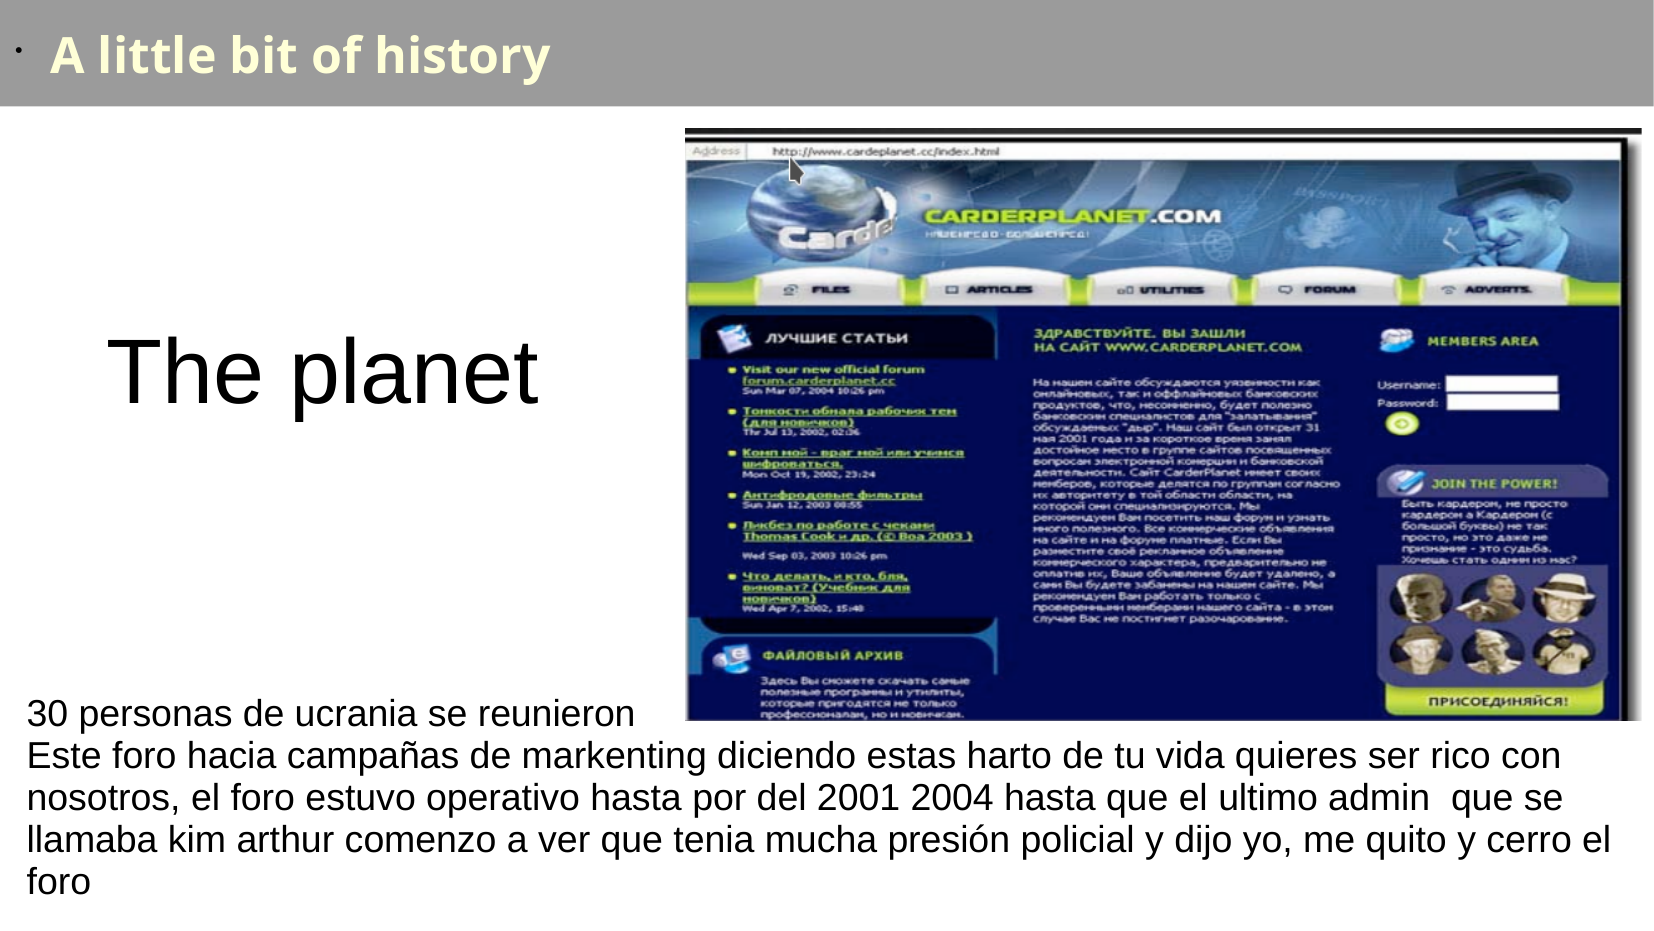

A little bit of history
# The planet
30 personas de ucrania se reunieron
Este foro hacia campañas de markenting diciendo estas harto de tu vida quieres ser rico con nosotros, el foro estuvo operativo hasta por del 2001 2004 hasta que el ultimo admin que se llamaba kim arthur comenzo a ver que tenia mucha presión policial y dijo yo, me quito y cerro el foro